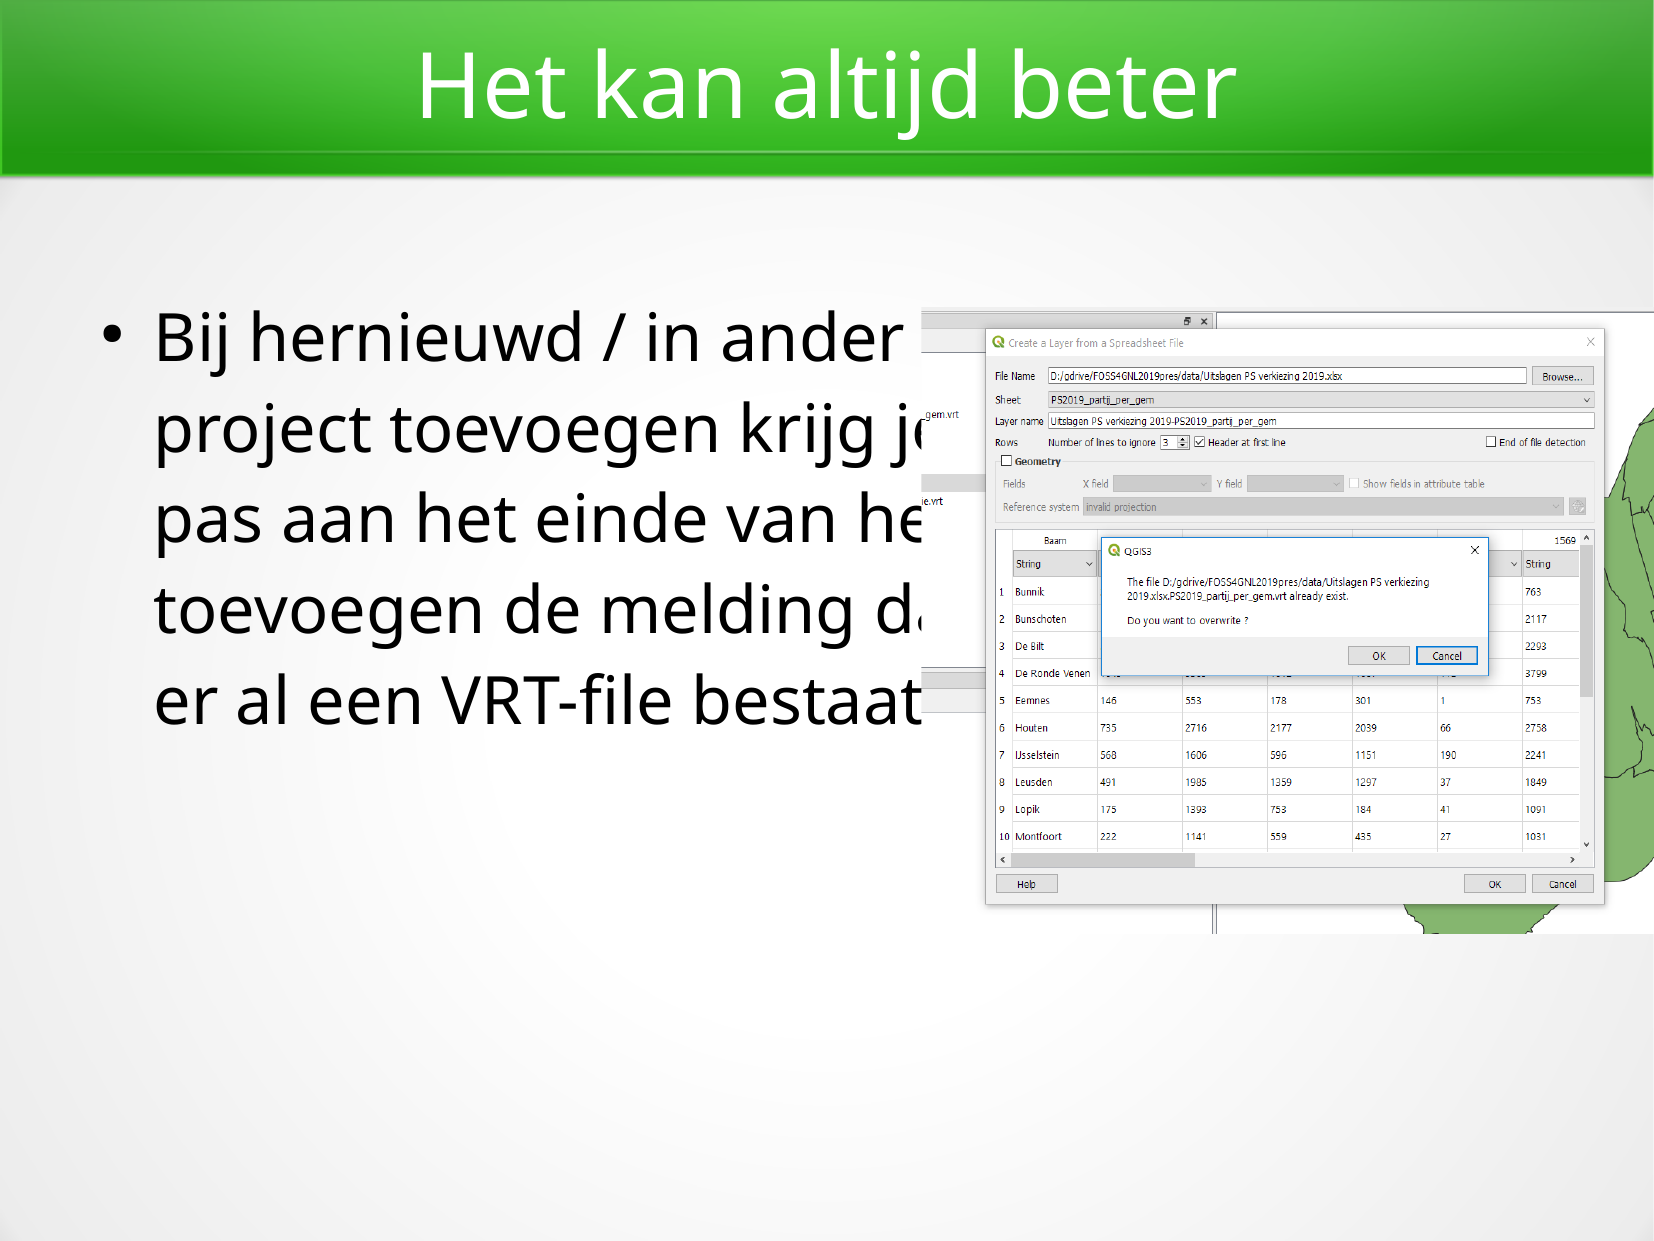

# Het kan altijd beter
Bij hernieuwd / in ander
project toevoegen krijg je
pas aan het einde van het
toevoegen de melding dat
er al een VRT-file bestaat